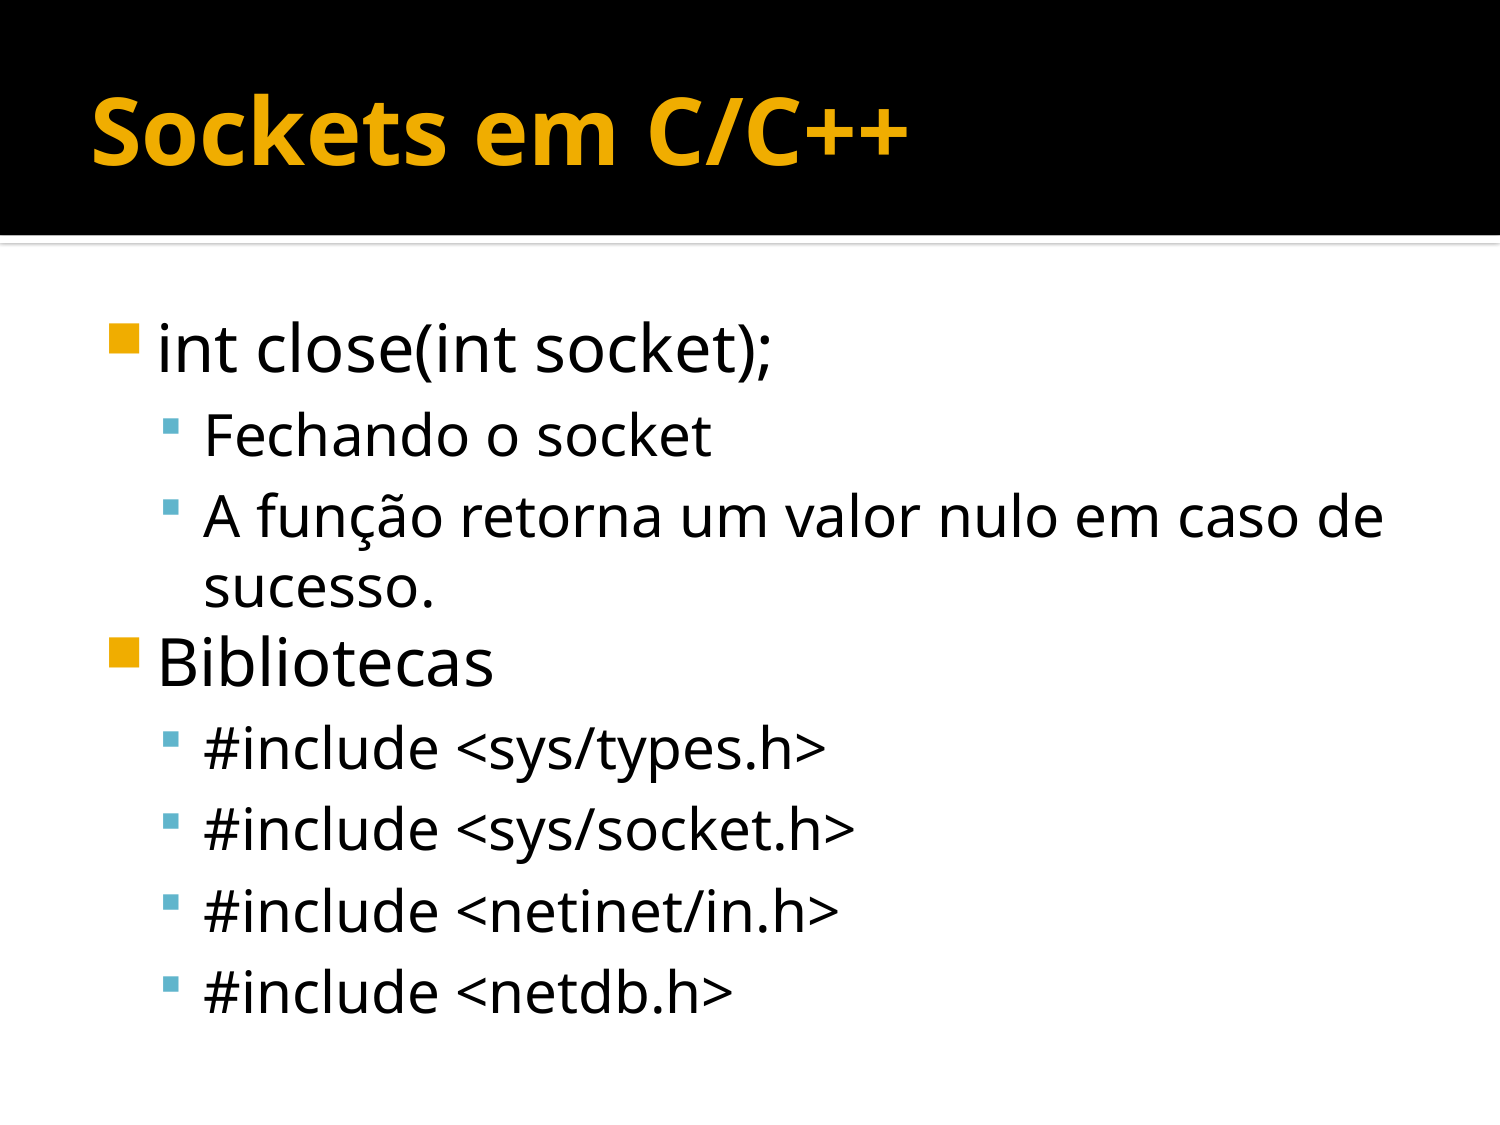

# Sockets em C/C++
int close(int socket);
Fechando o socket
A função retorna um valor nulo em caso de sucesso.
Bibliotecas
#include <sys/types.h>
#include <sys/socket.h>
#include <netinet/in.h>
#include <netdb.h>